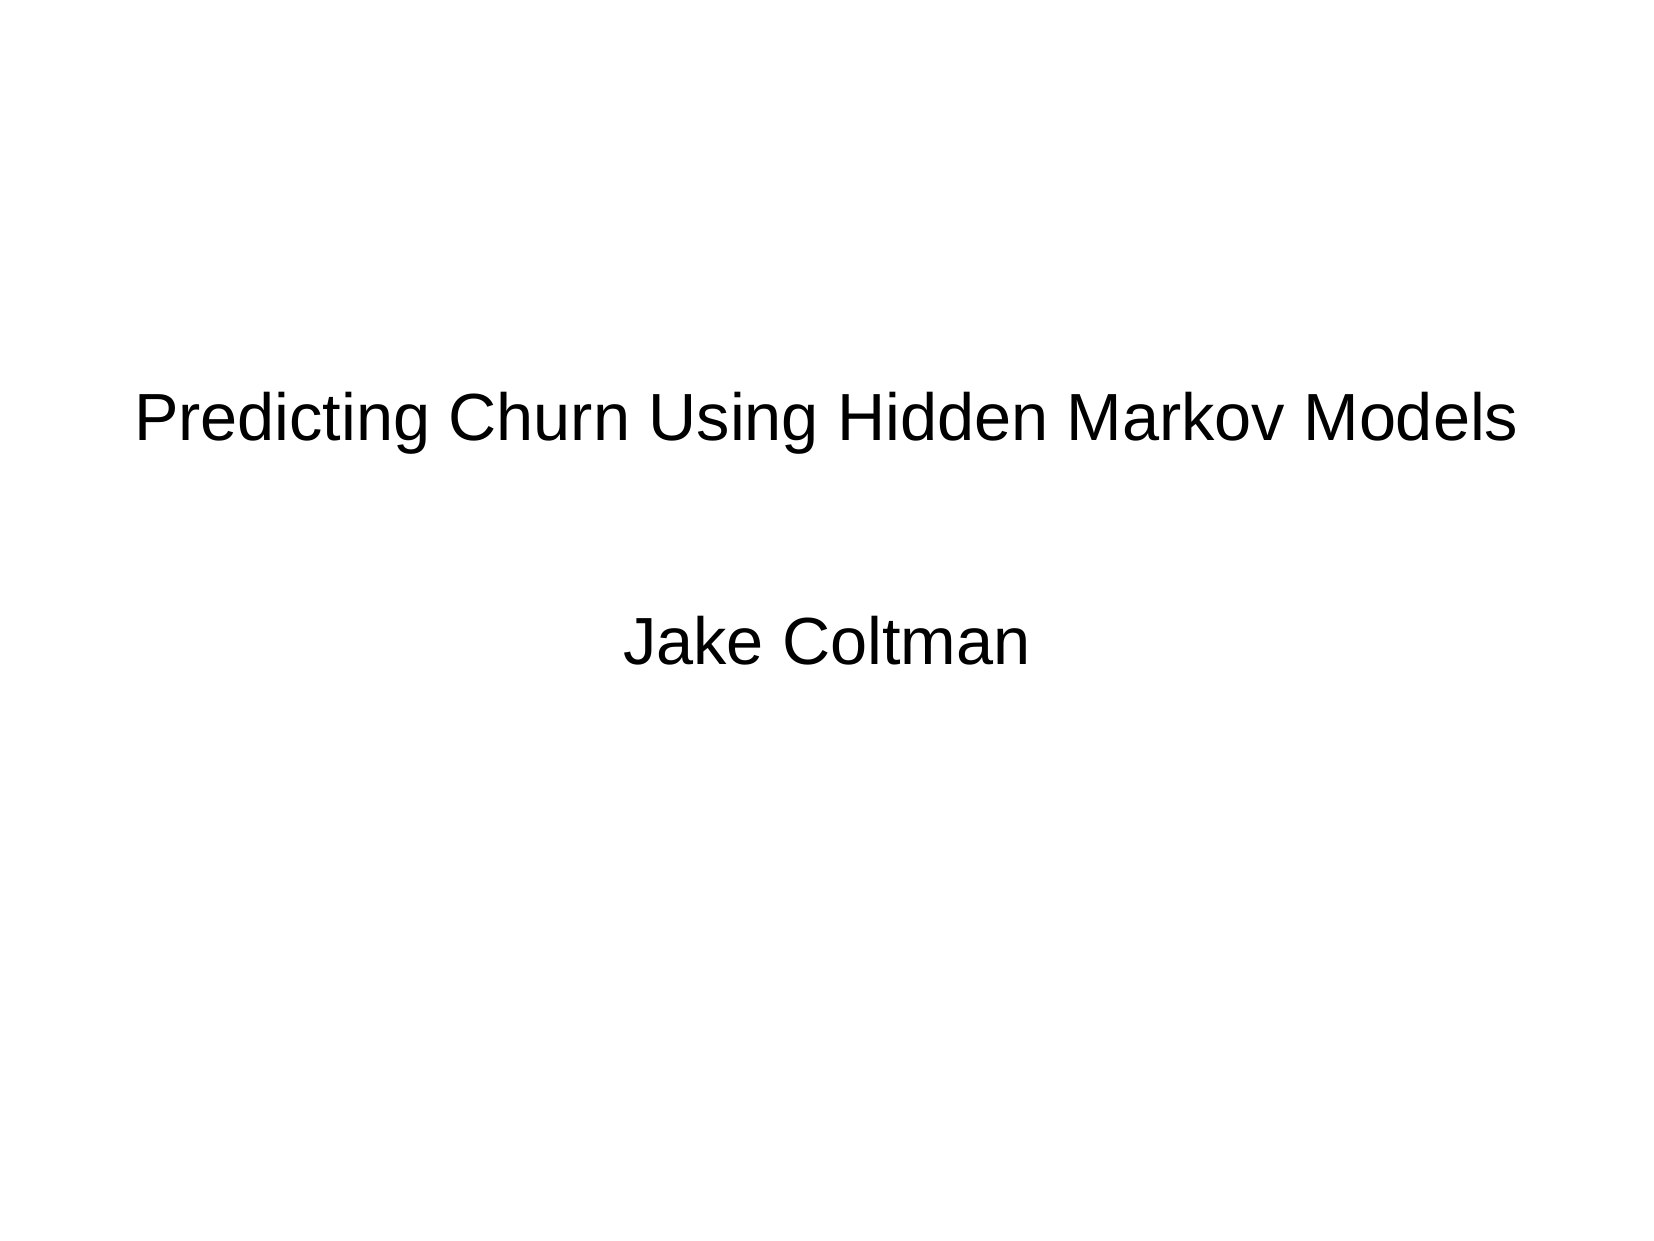

# Predicting Churn Using Hidden Markov Models
Jake Coltman